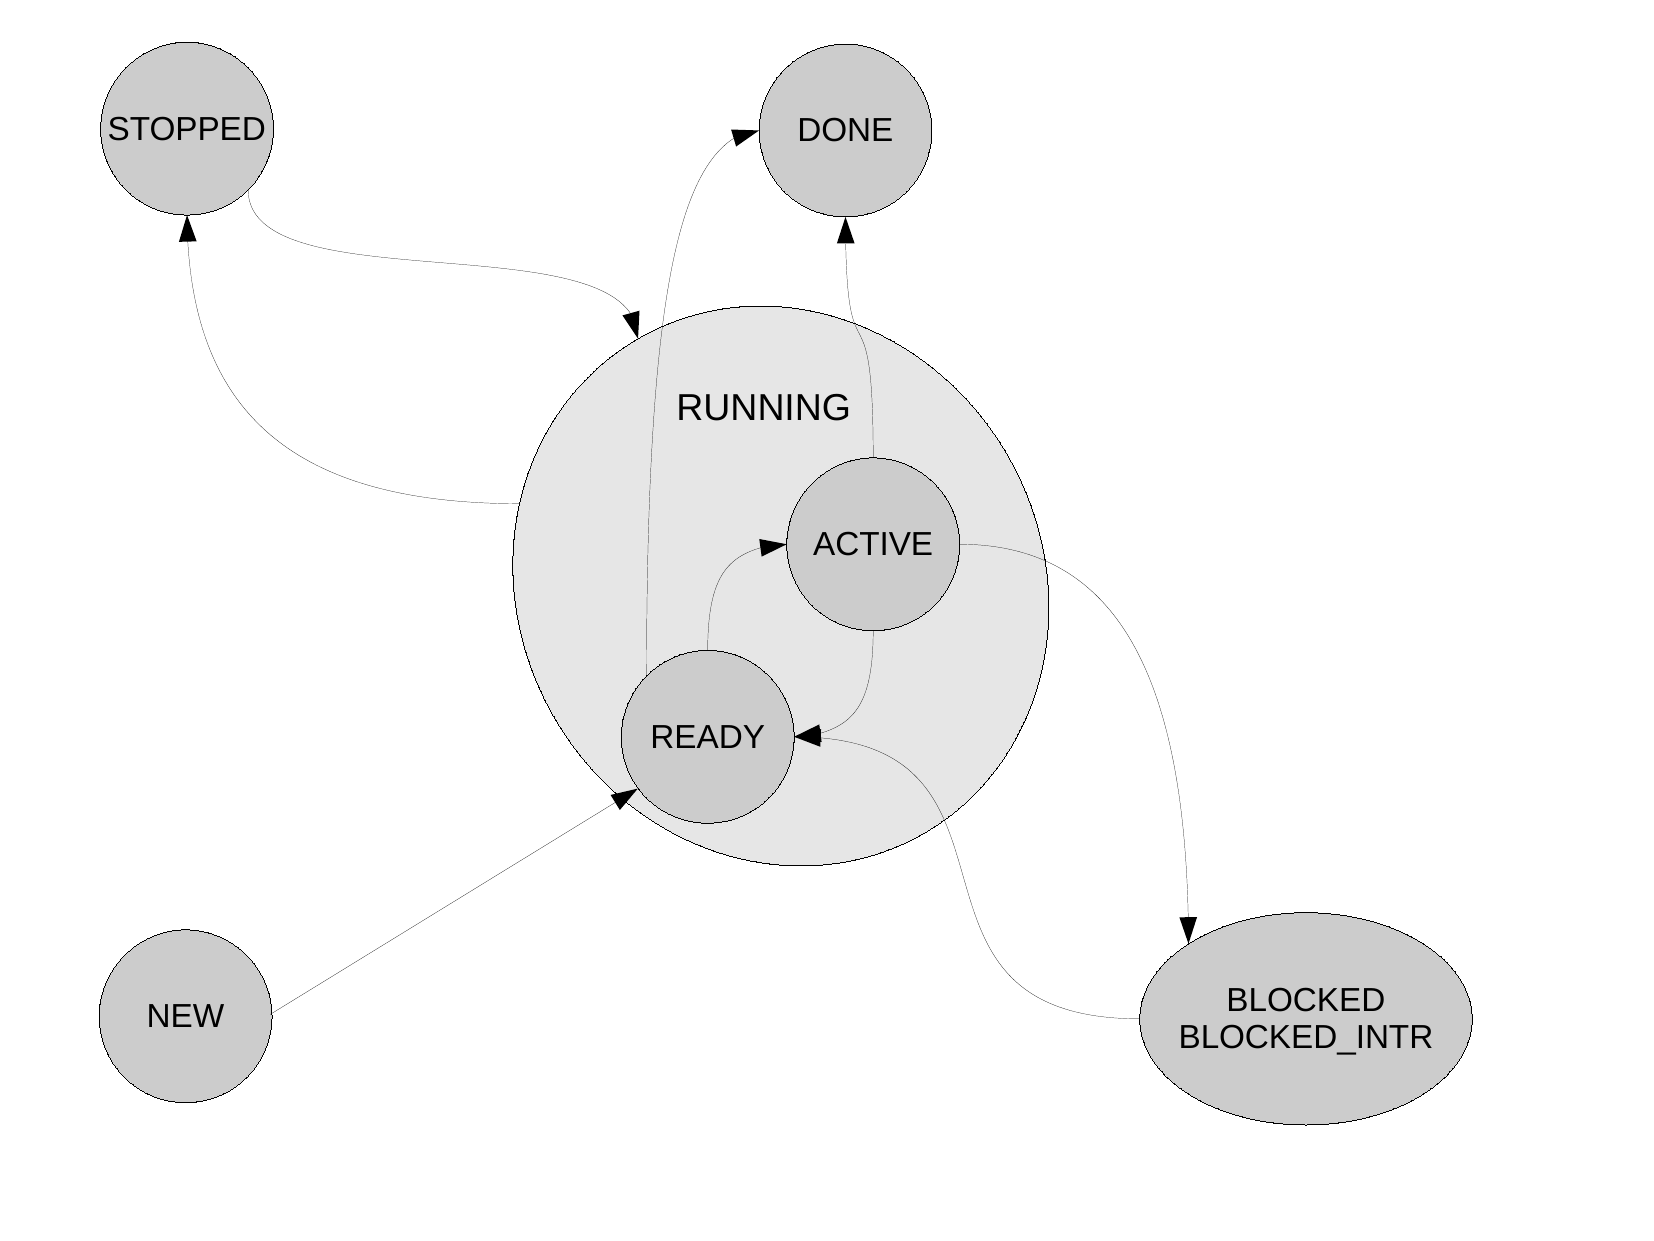

STOPPED
DONE
RUNNING
ACTIVE
READY
BLOCKED
BLOCKED_INTR
NEW